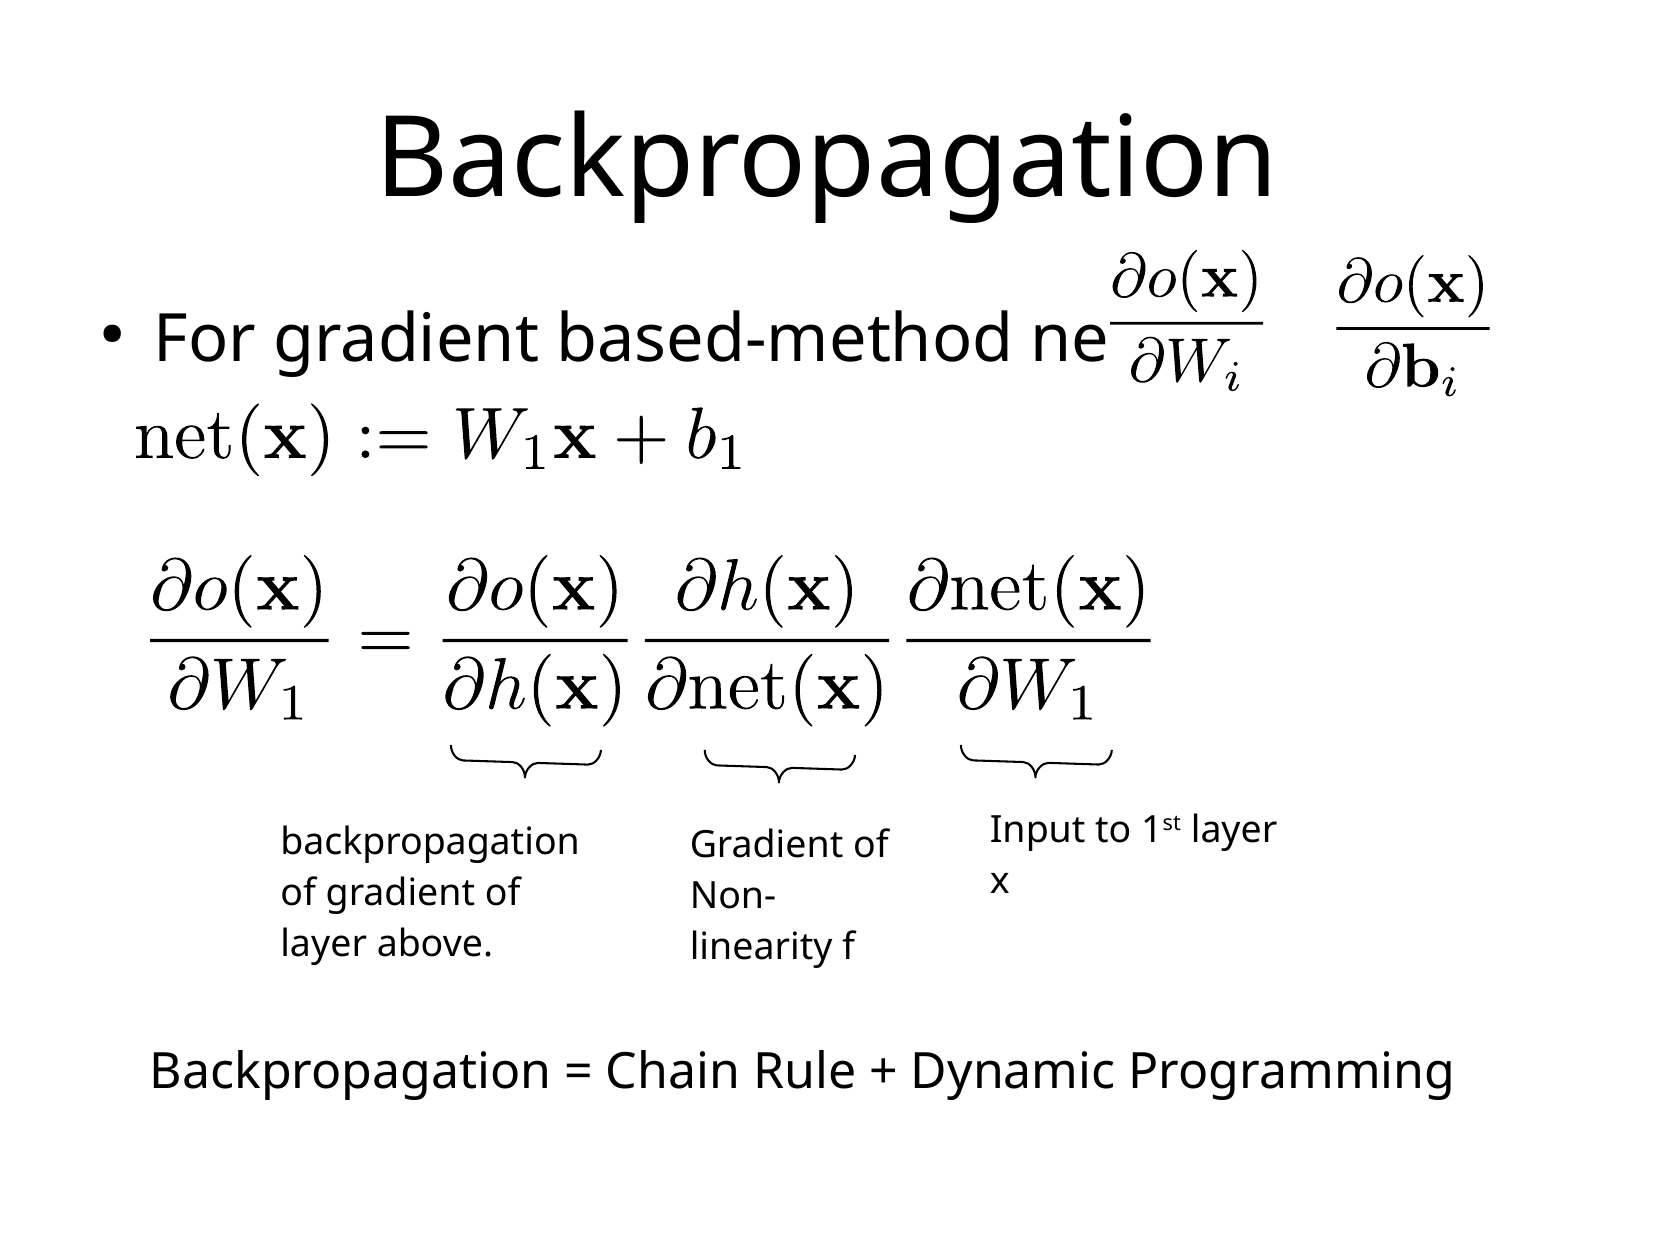

# Backpropagation
For gradient based-method need
Input to 1st layer x
backpropagation of gradient of layer above.
Gradient of
Non-linearity f
Backpropagation = Chain Rule + Dynamic Programming